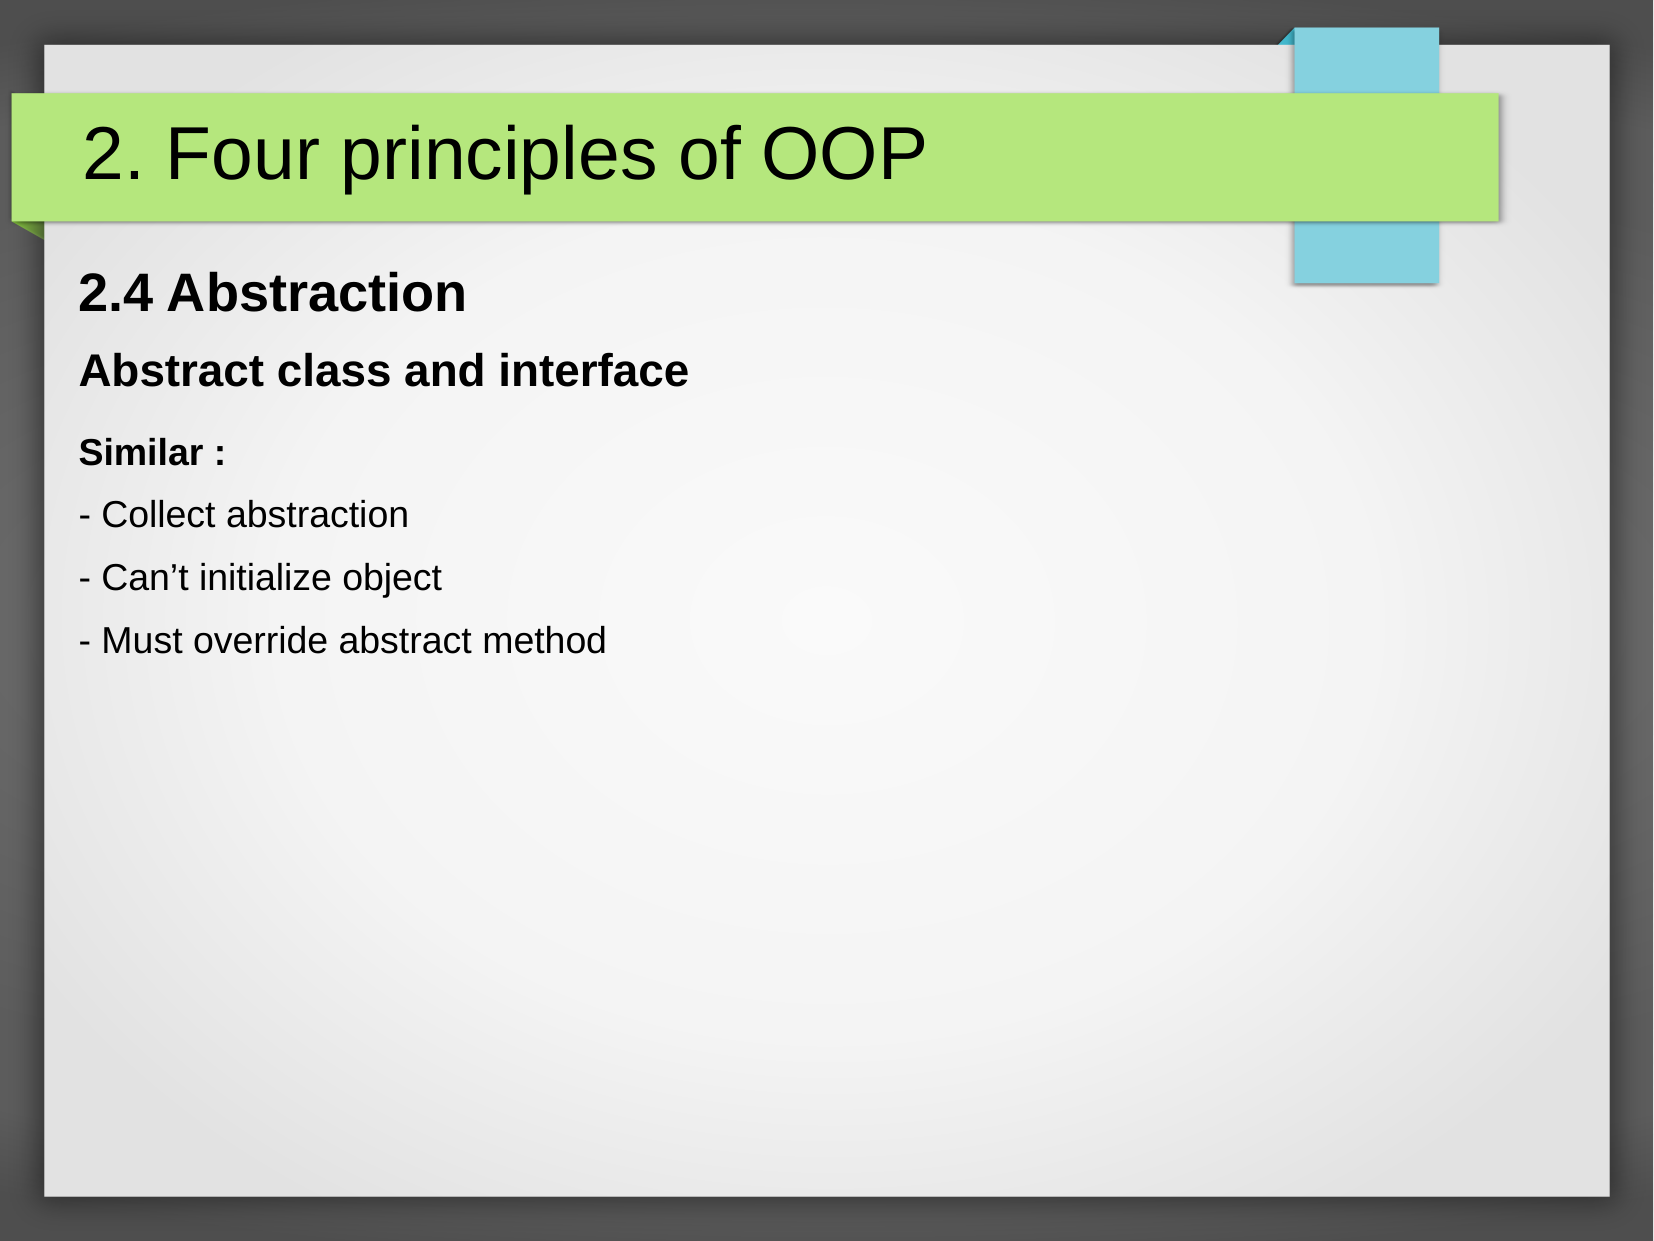

# 2. Four principles of OOP
2.4 Abstraction
Abstract class and interface
Similar :
- Collect abstraction
- Can’t initialize object
- Must override abstract method